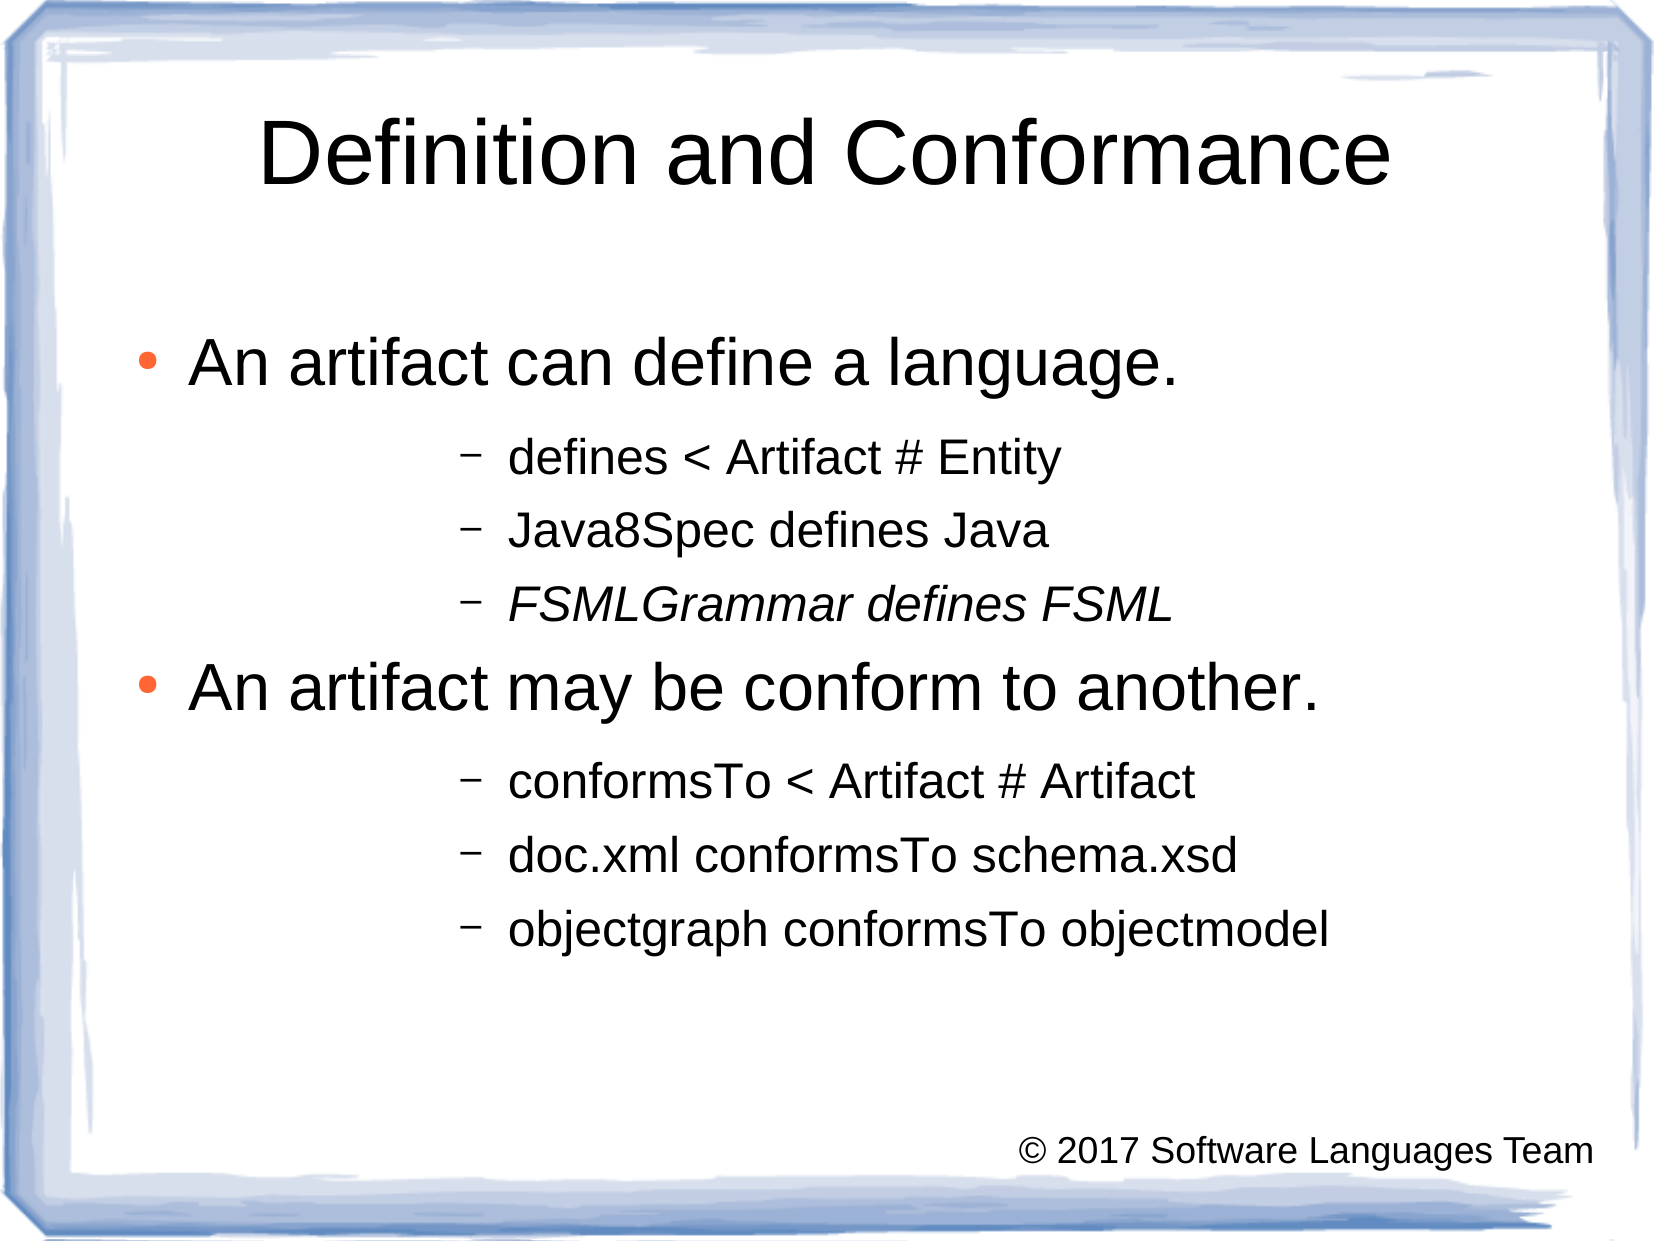

# Definition and Conformance
An artifact can define a language.
defines < Artifact # Entity
Java8Spec defines Java
FSMLGrammar defines FSML
An artifact may be conform to another.
conformsTo < Artifact # Artifact
doc.xml conformsTo schema.xsd
objectgraph conformsTo objectmodel
© 2017 Software Languages Team